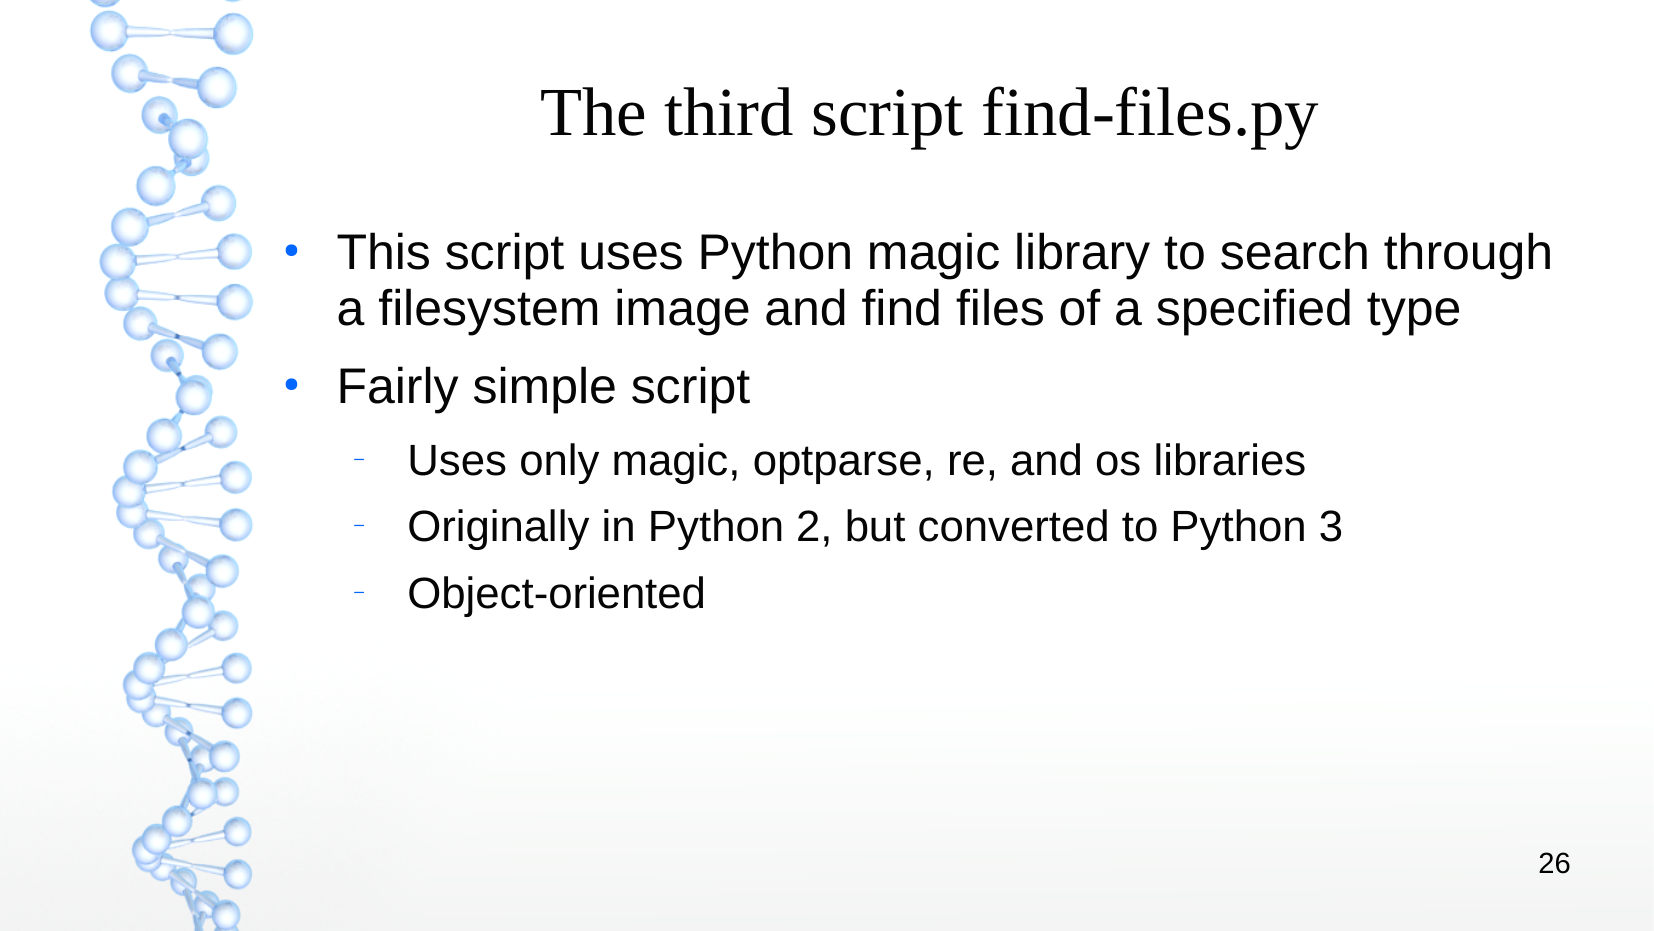

# The third script find-files.py
This script uses Python magic library to search through a filesystem image and find files of a specified type
Fairly simple script
Uses only magic, optparse, re, and os libraries
Originally in Python 2, but converted to Python 3
Object-oriented
26